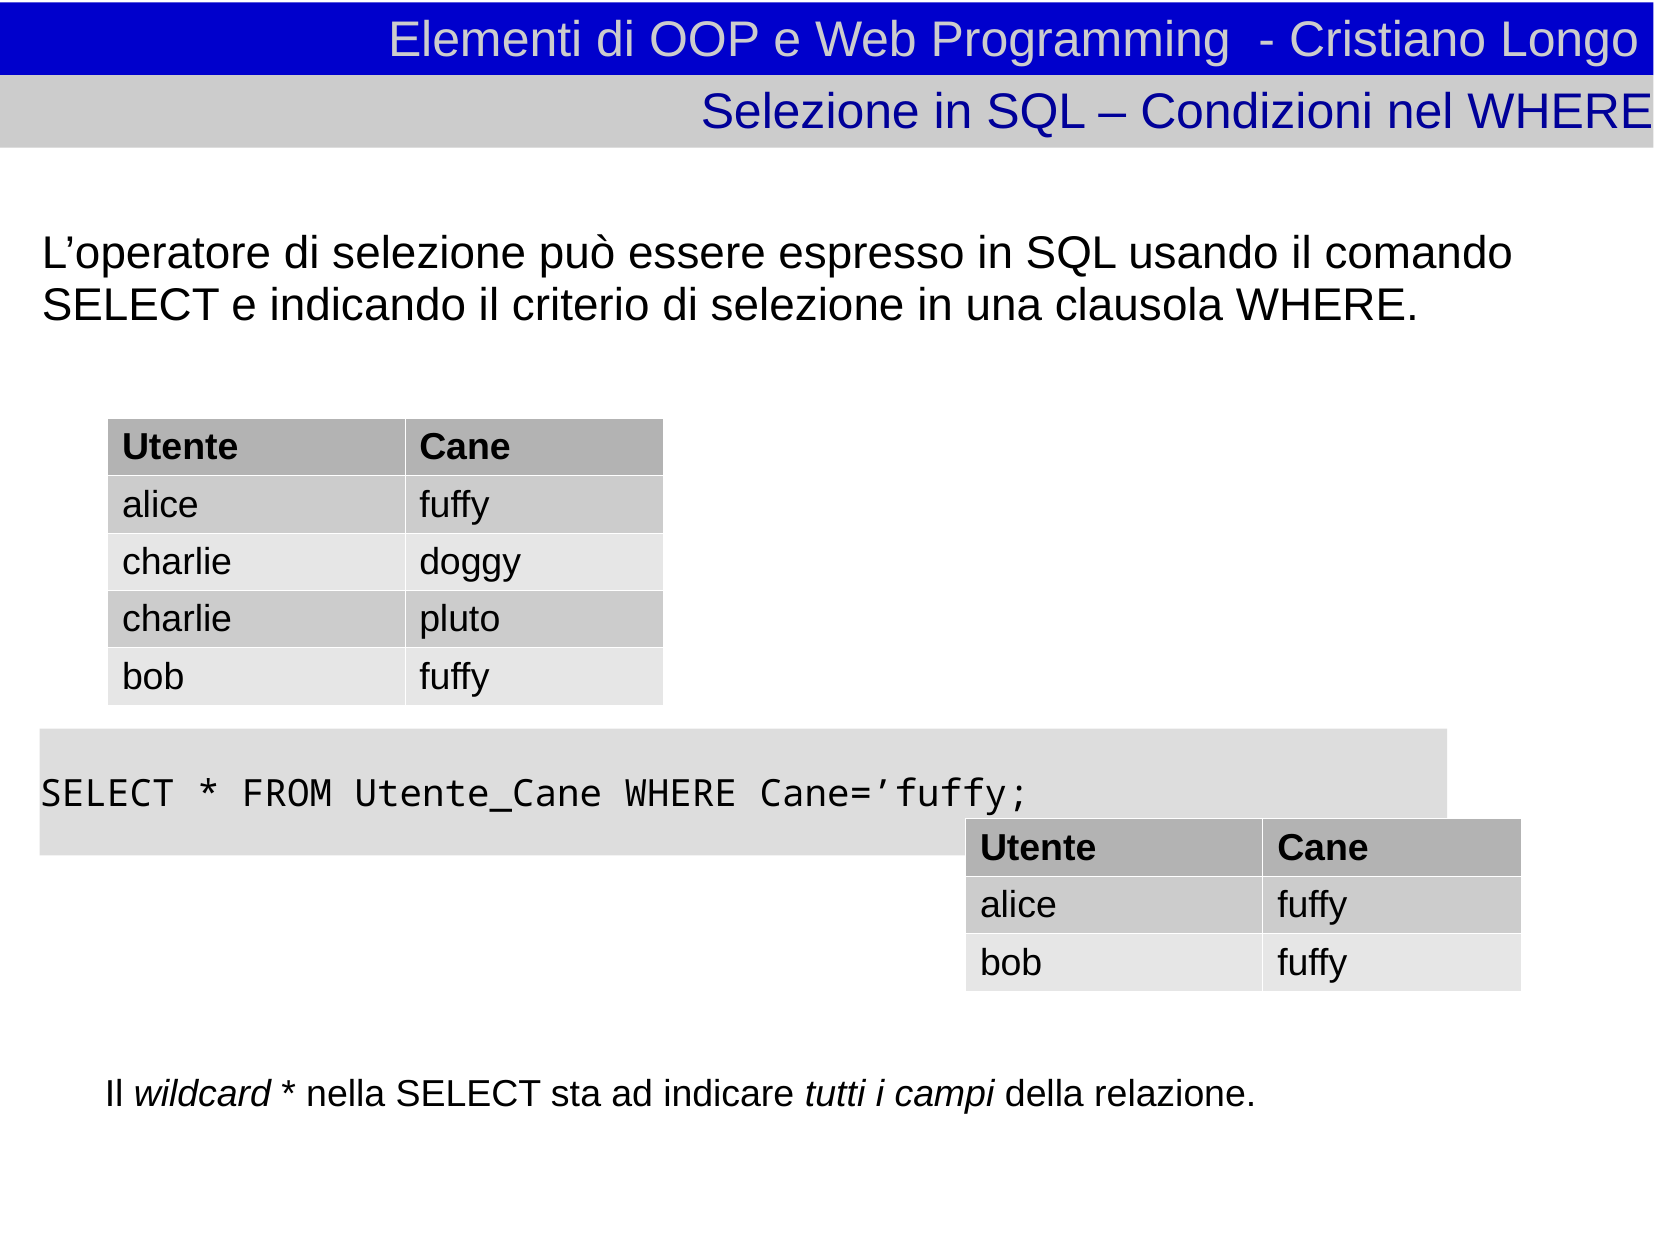

# Elementi di OOP e Web Programming - Cristiano Longo
Selezione in SQL – Condizioni nel WHERE
L’operatore di selezione può essere espresso in SQL usando il comando SELECT e indicando il criterio di selezione in una clausola WHERE.
| Utente | Cane |
| --- | --- |
| alice | fuffy |
| charlie | doggy |
| charlie | pluto |
| bob | fuffy |
SELECT * FROM Utente_Cane WHERE Cane=’fuffy;
| Utente | Cane |
| --- | --- |
| alice | fuffy |
| bob | fuffy |
Il wildcard * nella SELECT sta ad indicare tutti i campi della relazione.